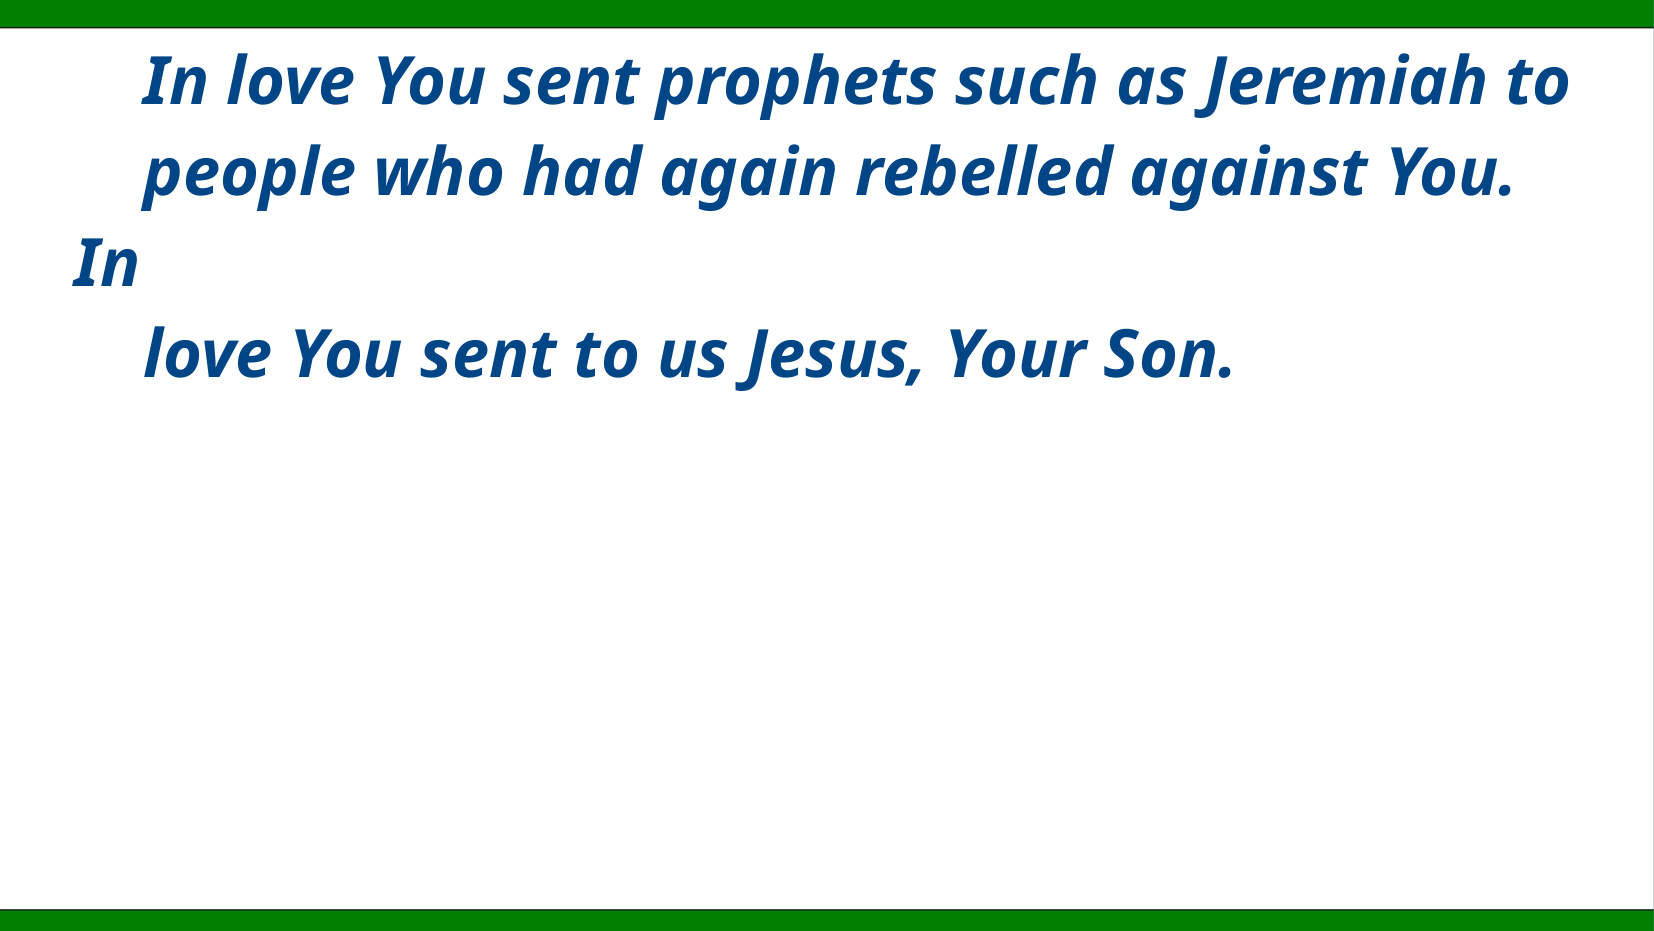

In love You sent prophets such as Jeremiah to
 people who had again rebelled against You. In
 love You sent to us Jesus, Your Son.